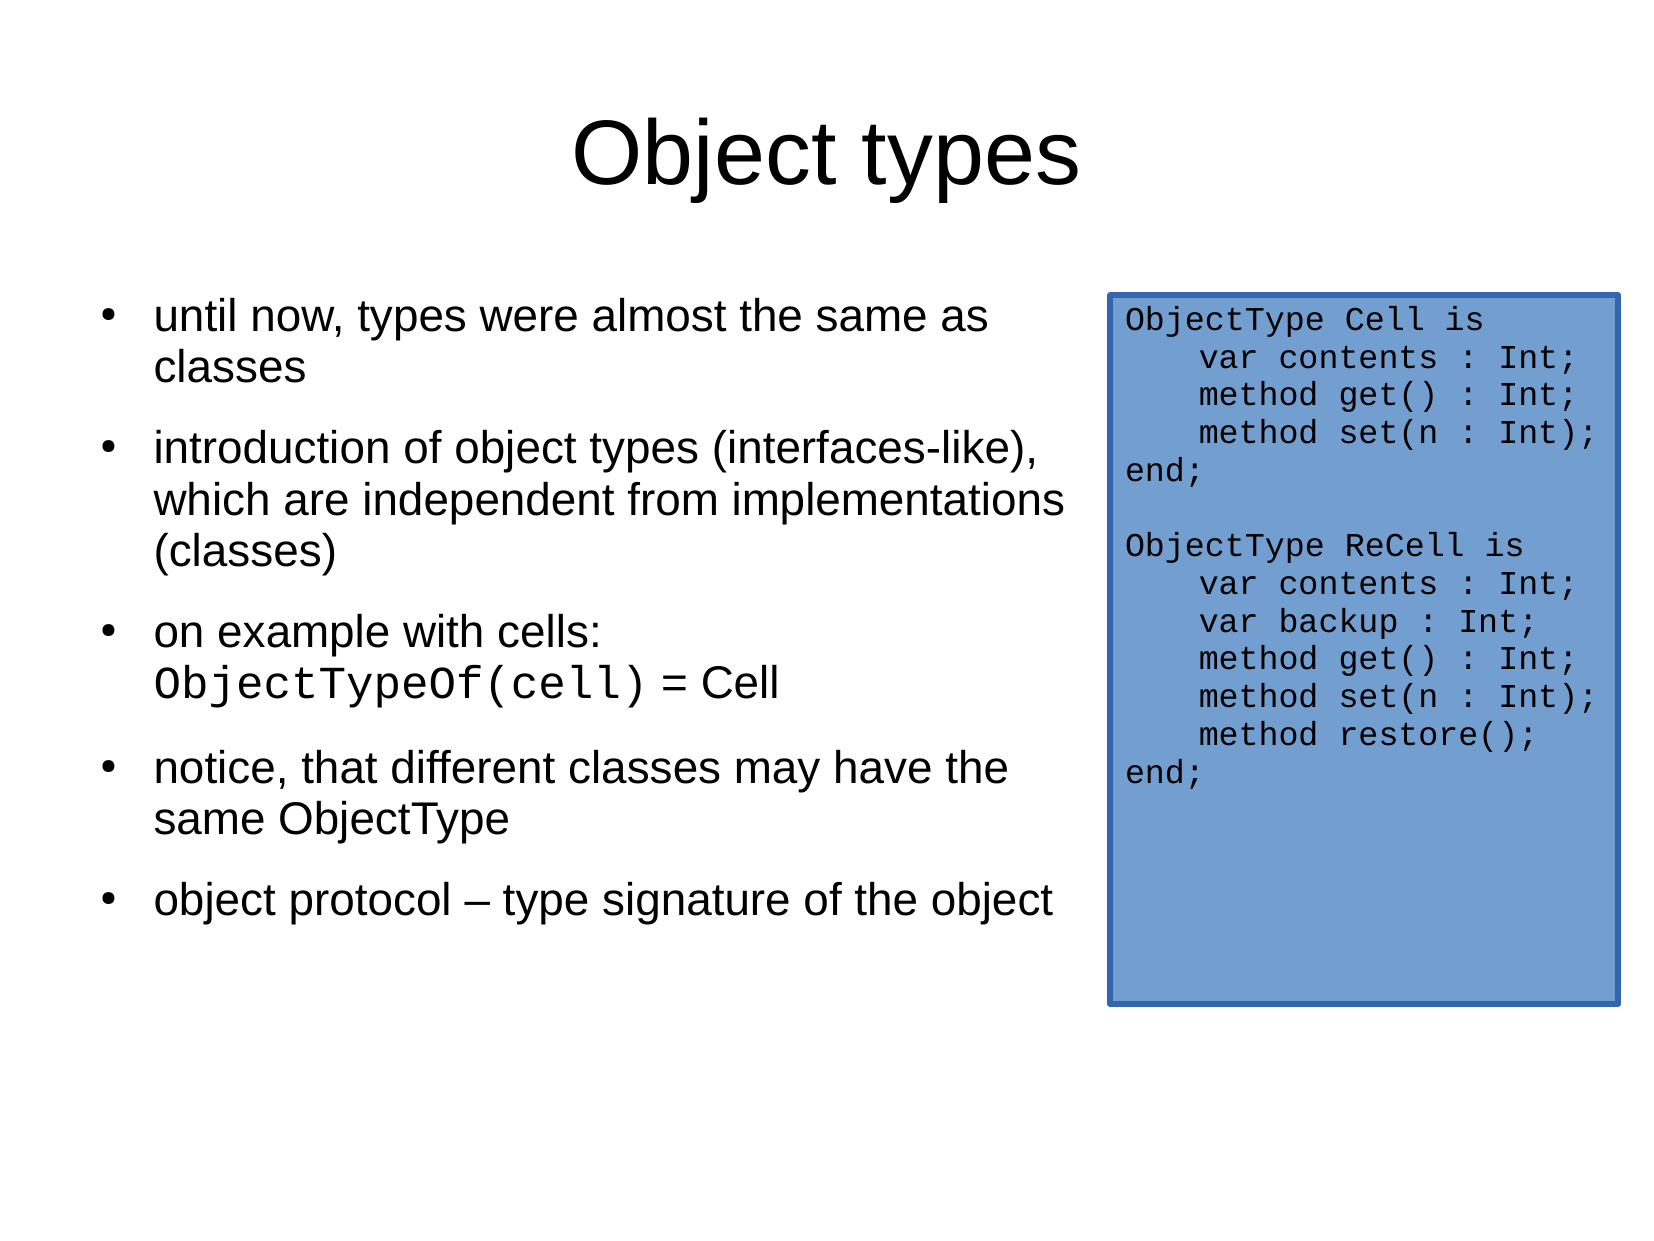

# Object types
until now, types were almost the same as classes
introduction of object types (interfaces-like), which are independent from implementations (classes)
on example with cells: ObjectTypeOf(cell) = Cell
notice, that different classes may have the same ObjectType
object protocol – type signature of the object
ObjectType Cell is
	var contents : Int;
	method get() : Int;
	method set(n : Int);
end;
ObjectType ReCell is
	var contents : Int;
	var backup : Int;
	method get() : Int;
	method set(n : Int);
	method restore();
end;